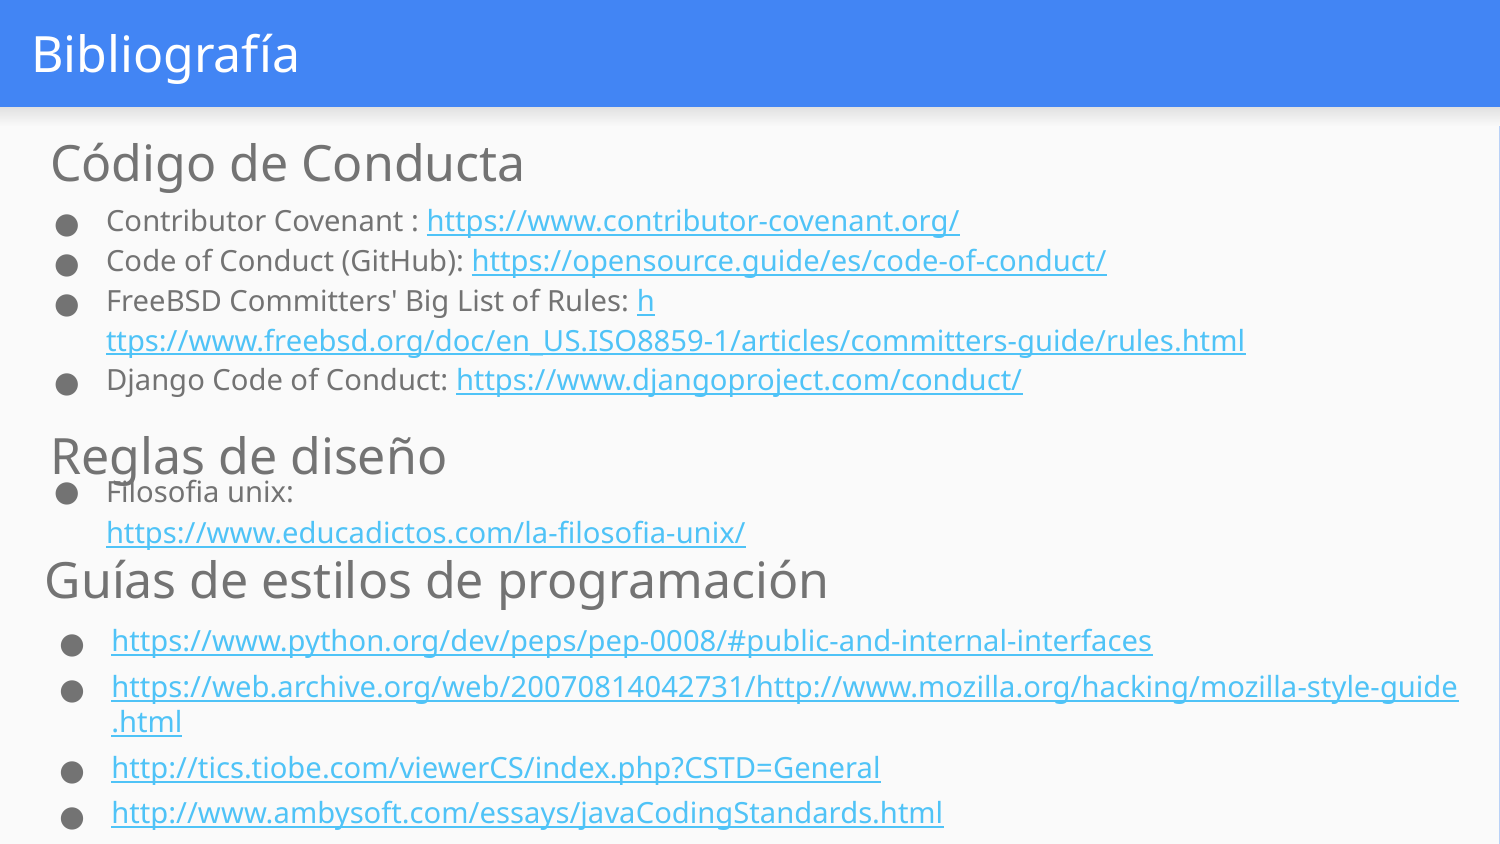

# Bibliografía
Código de Conducta
Contributor Covenant : https://www.contributor-covenant.org/
Code of Conduct (GitHub): https://opensource.guide/es/code-of-conduct/
FreeBSD Committers' Big List of Rules: https://www.freebsd.org/doc/en_US.ISO8859-1/articles/committers-guide/rules.html
Django Code of Conduct: https://www.djangoproject.com/conduct/
Reglas de diseño
Filosofia unix: https://www.educadictos.com/la-filosofia-unix/
Guías de estilos de programación
https://www.python.org/dev/peps/pep-0008/#public-and-internal-interfaces
https://web.archive.org/web/20070814042731/http://www.mozilla.org/hacking/mozilla-style-guide.html
http://tics.tiobe.com/viewerCS/index.php?CSTD=General
http://www.ambysoft.com/essays/javaCodingStandards.html